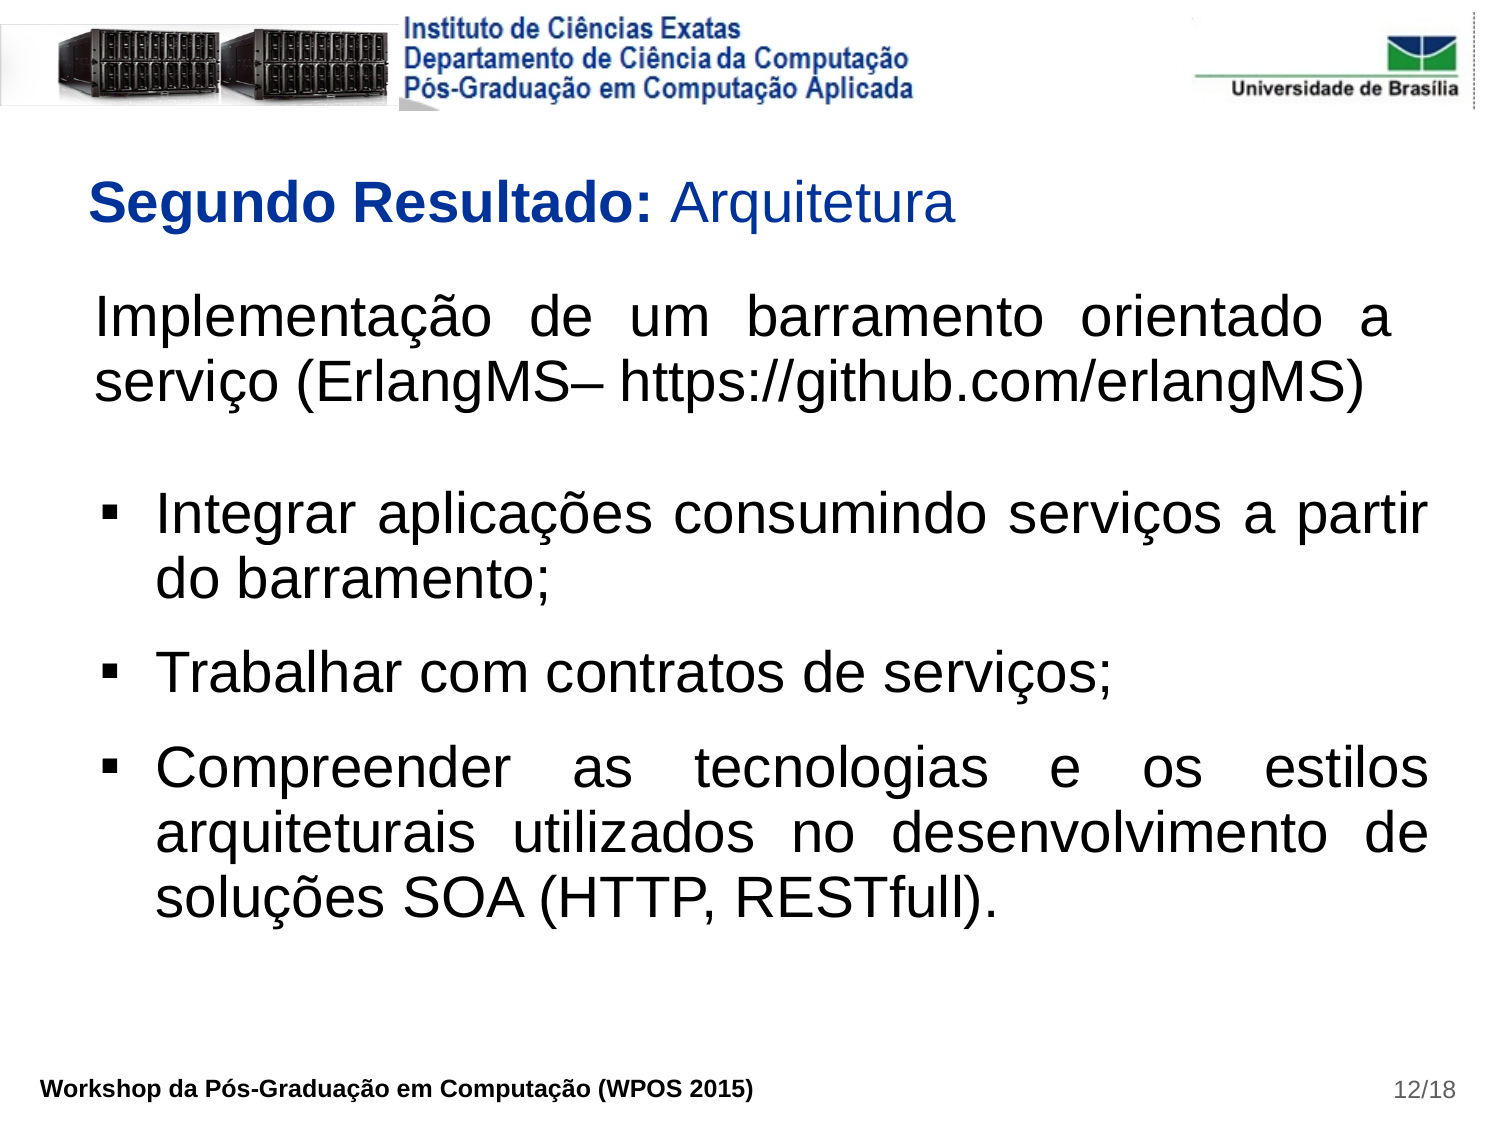

# Segundo Resultado: Arquitetura
Implementação de um barramento orientado a serviço (ErlangMS– https://github.com/erlangMS)
Integrar aplicações consumindo serviços a partir do barramento;
Trabalhar com contratos de serviços;
Compreender as tecnologias e os estilos arquiteturais utilizados no desenvolvimento de soluções SOA (HTTP, RESTfull).
Workshop da Pós-Graduação em Computação (WPOS 2015)